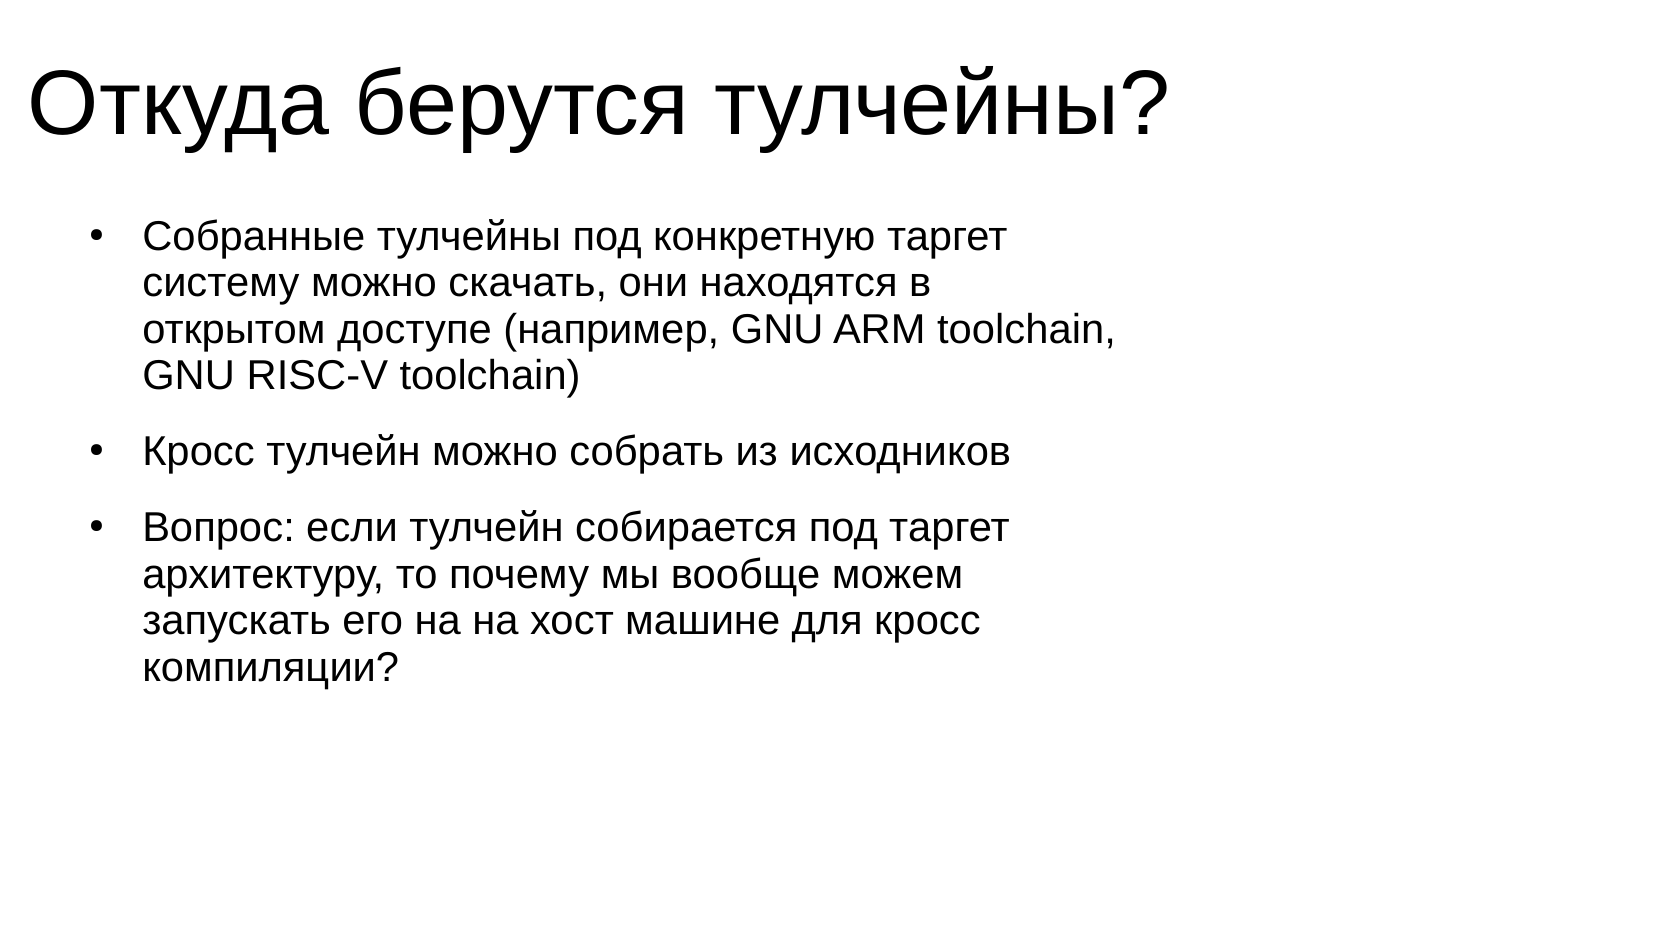

# Откуда берутся тулчейны?
Собранные тулчейны под конкретную таргет систему можно скачать, они находятся в открытом доступе (например, GNU ARM toolchain, GNU RISC-V toolchain)
Кросс тулчейн можно собрать из исходников
Вопрос: если тулчейн собирается под таргет архитектуру, то почему мы вообще можем запускать его на на хост машине для кросс компиляции?